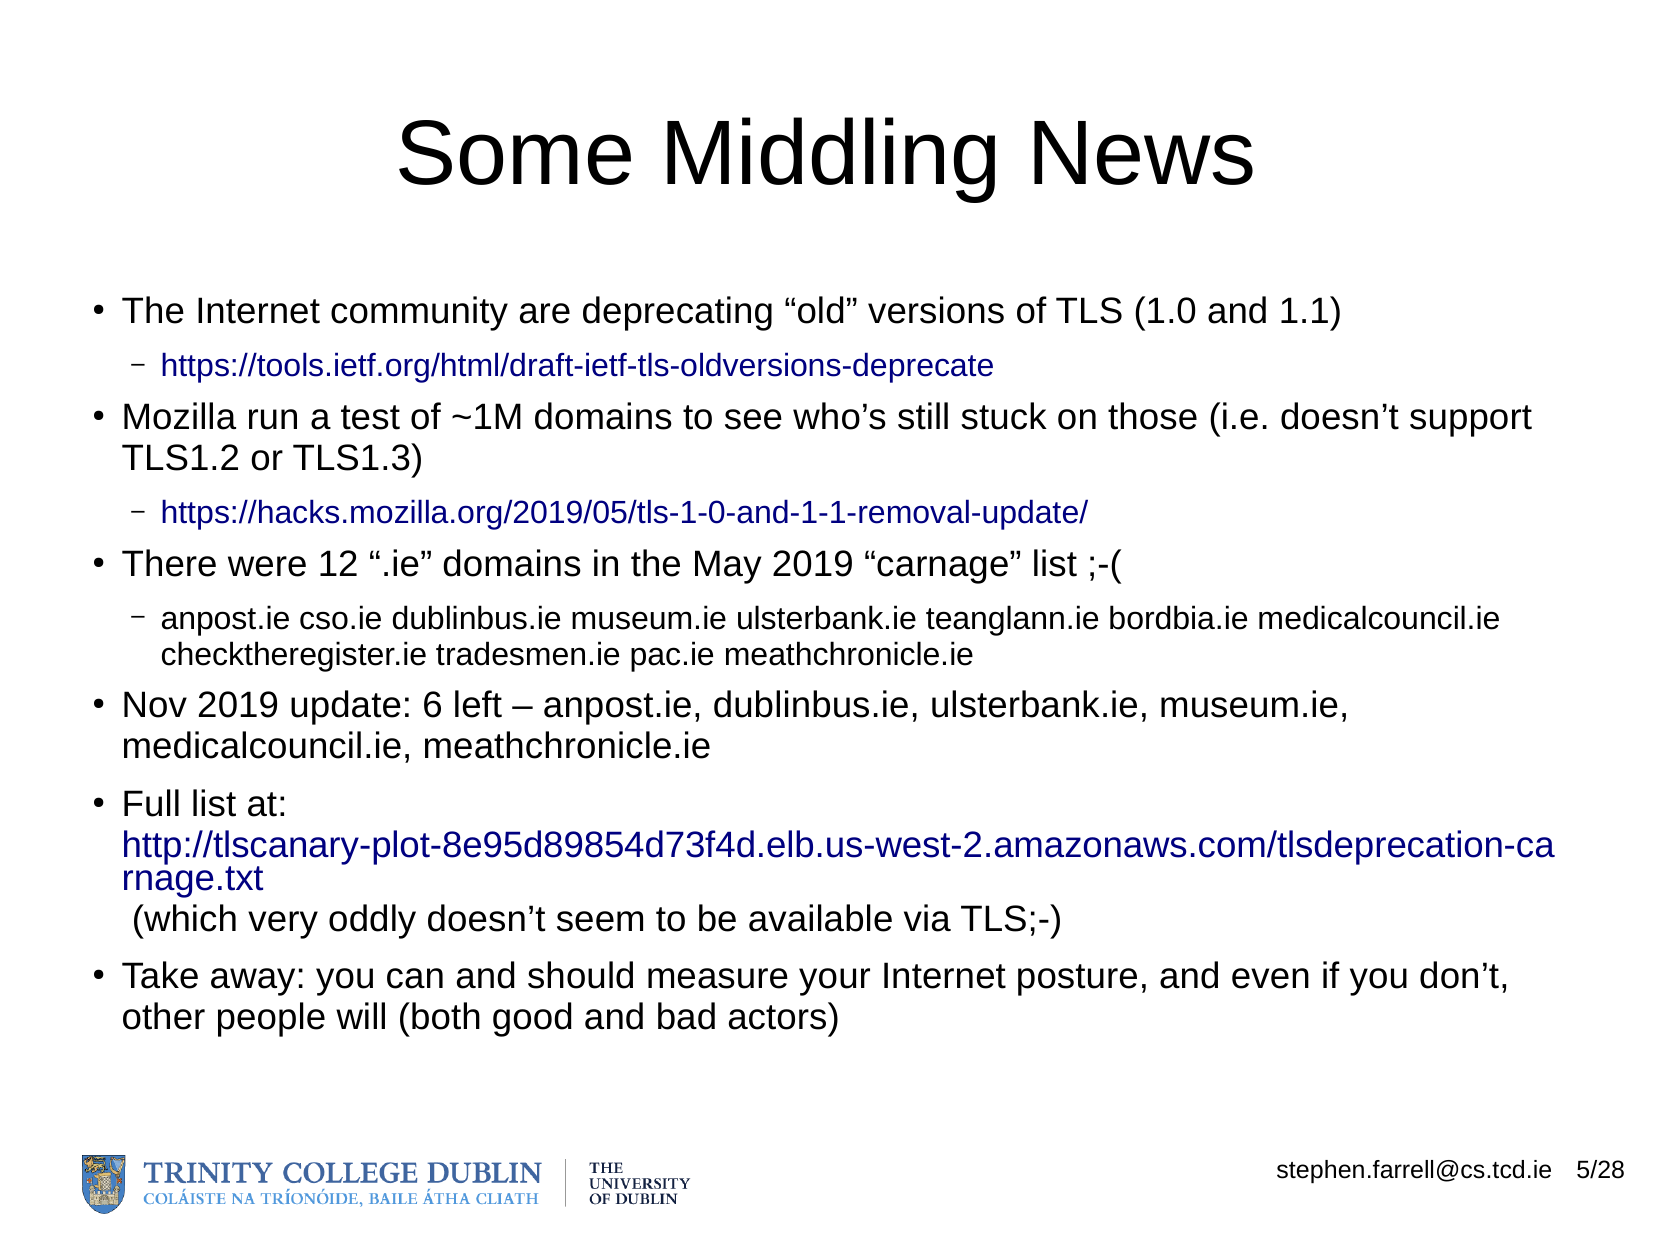

# Some Middling News
The Internet community are deprecating “old” versions of TLS (1.0 and 1.1)
https://tools.ietf.org/html/draft-ietf-tls-oldversions-deprecate
Mozilla run a test of ~1M domains to see who’s still stuck on those (i.e. doesn’t support TLS1.2 or TLS1.3)
https://hacks.mozilla.org/2019/05/tls-1-0-and-1-1-removal-update/
There were 12 “.ie” domains in the May 2019 “carnage” list ;-(
anpost.ie cso.ie dublinbus.ie museum.ie ulsterbank.ie teanglann.ie bordbia.ie medicalcouncil.ie checktheregister.ie tradesmen.ie pac.ie meathchronicle.ie
Nov 2019 update: 6 left – anpost.ie, dublinbus.ie, ulsterbank.ie, museum.ie, medicalcouncil.ie, meathchronicle.ie
Full list at: http://tlscanary-plot-8e95d89854d73f4d.elb.us-west-2.amazonaws.com/tlsdeprecation-carnage.txt (which very oddly doesn’t seem to be available via TLS;-)
Take away: you can and should measure your Internet posture, and even if you don’t, other people will (both good and bad actors)